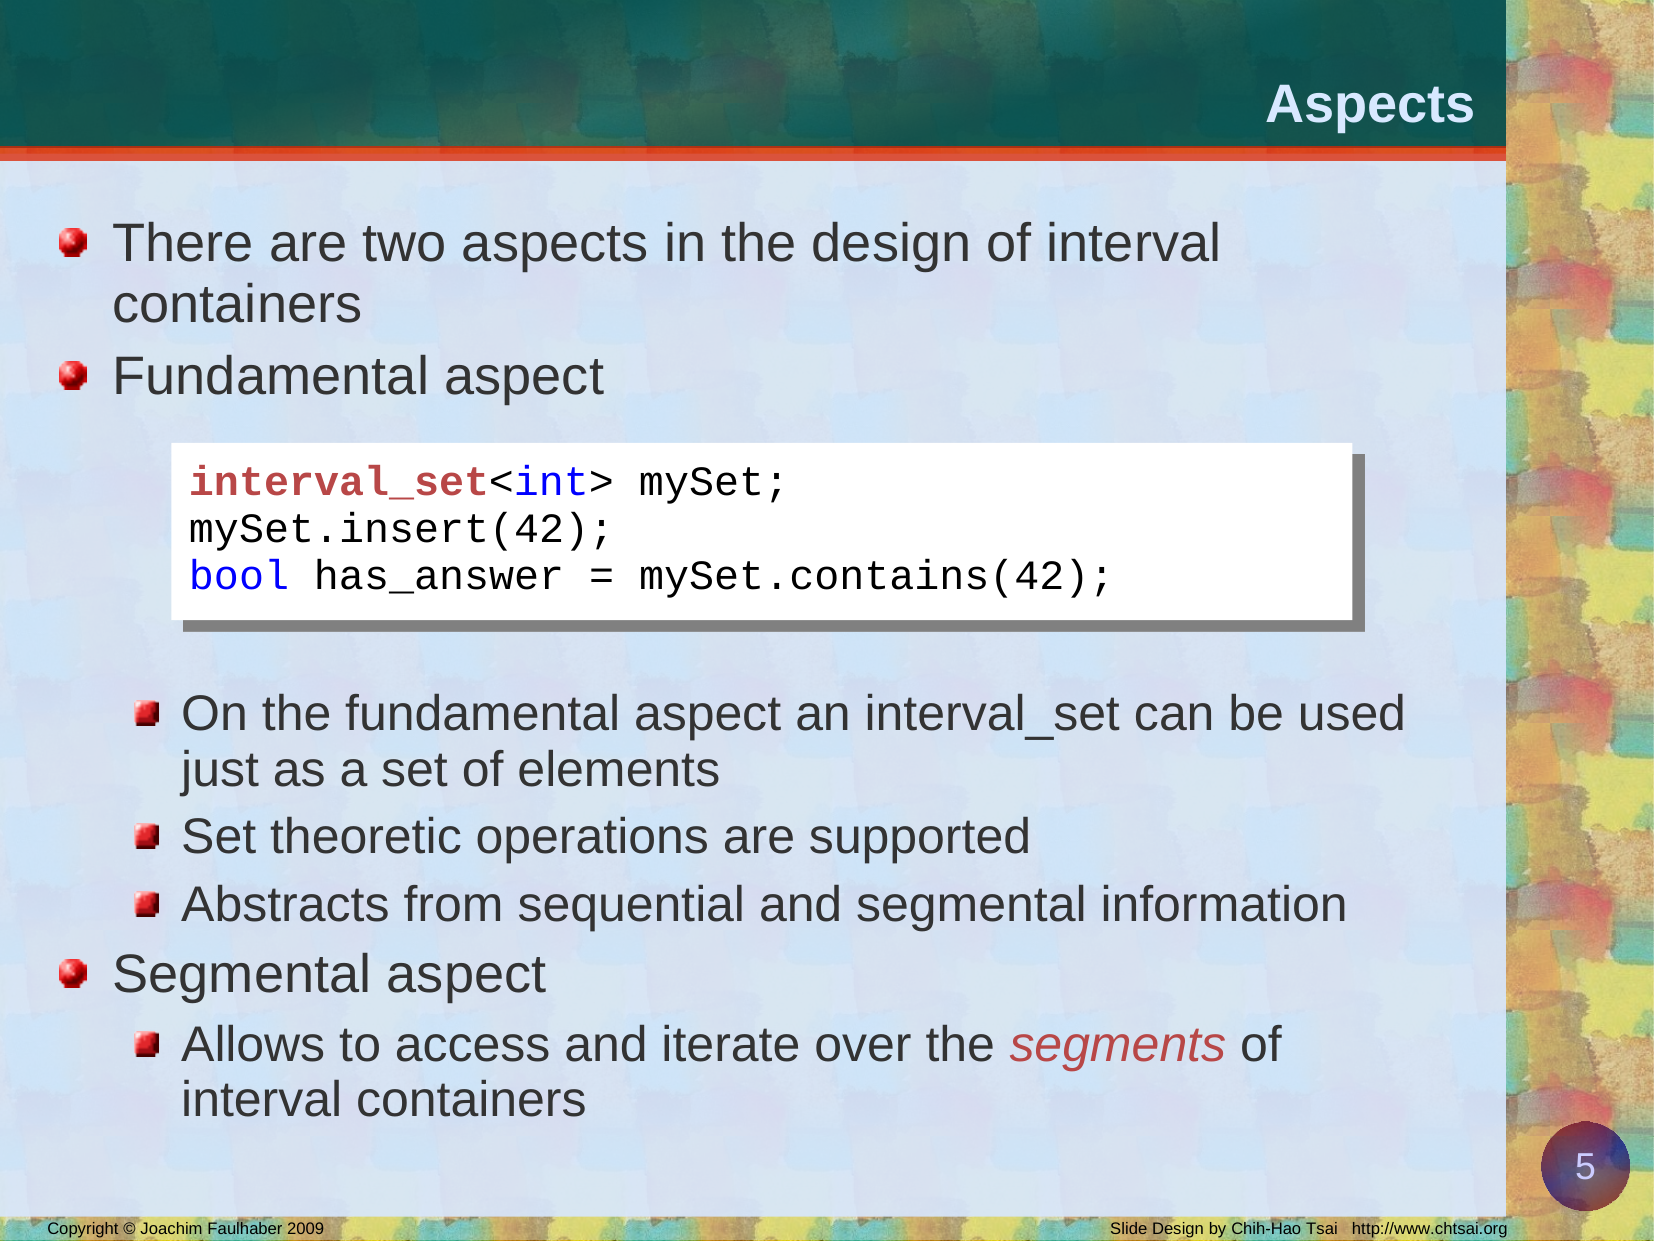

# Aspects
There are two aspects in the design of interval containers
Fundamental aspect
interval_set<int> mySet;
mySet.insert(42);
bool has_answer = mySet.contains(42);
On the fundamental aspect an interval_set can be used just as a set of elements
Set theoretic operations are supported
Abstracts from sequential and segmental information
Segmental aspect
Allows to access and iterate over the segments of interval containers